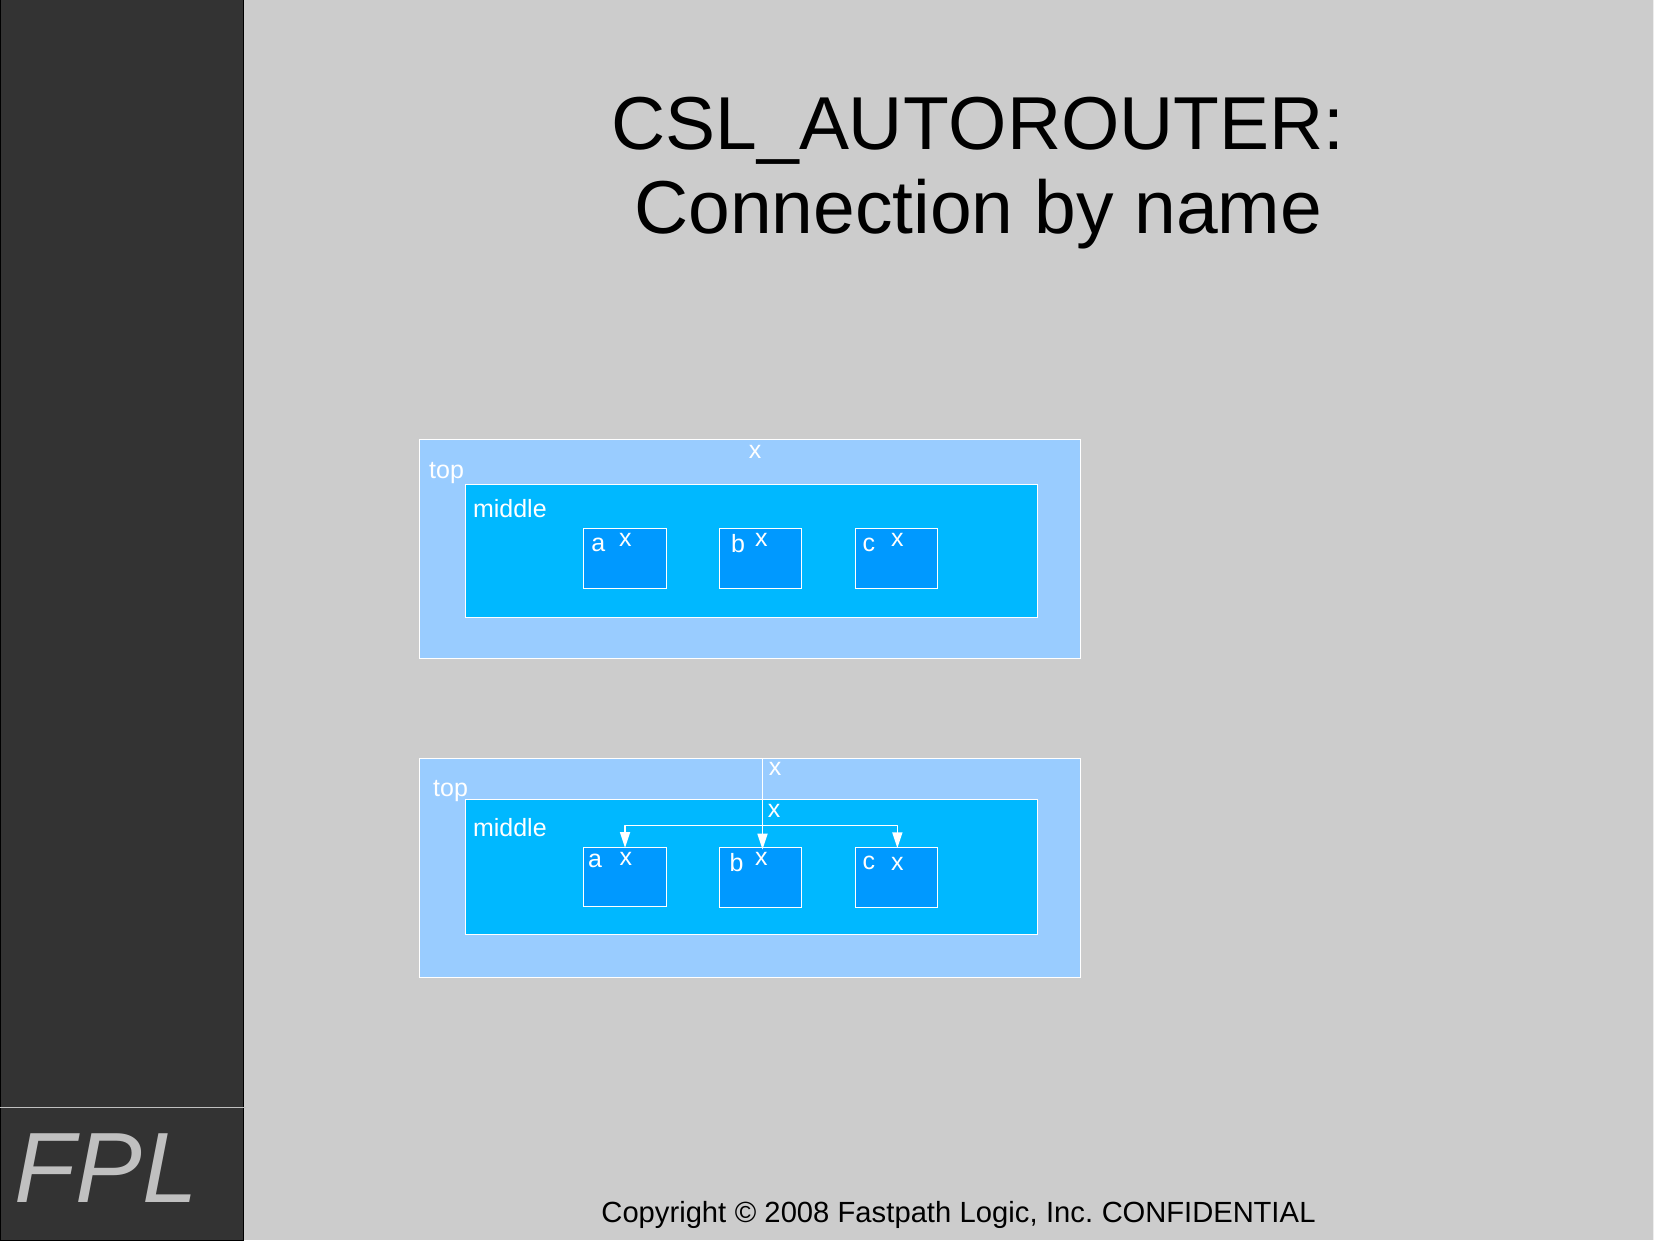

# CSL_AUTOROUTER: Connection by name
x
top
middle
x
x
x
c
a
b
x
top
x
middle
x
x
a
c
b
x